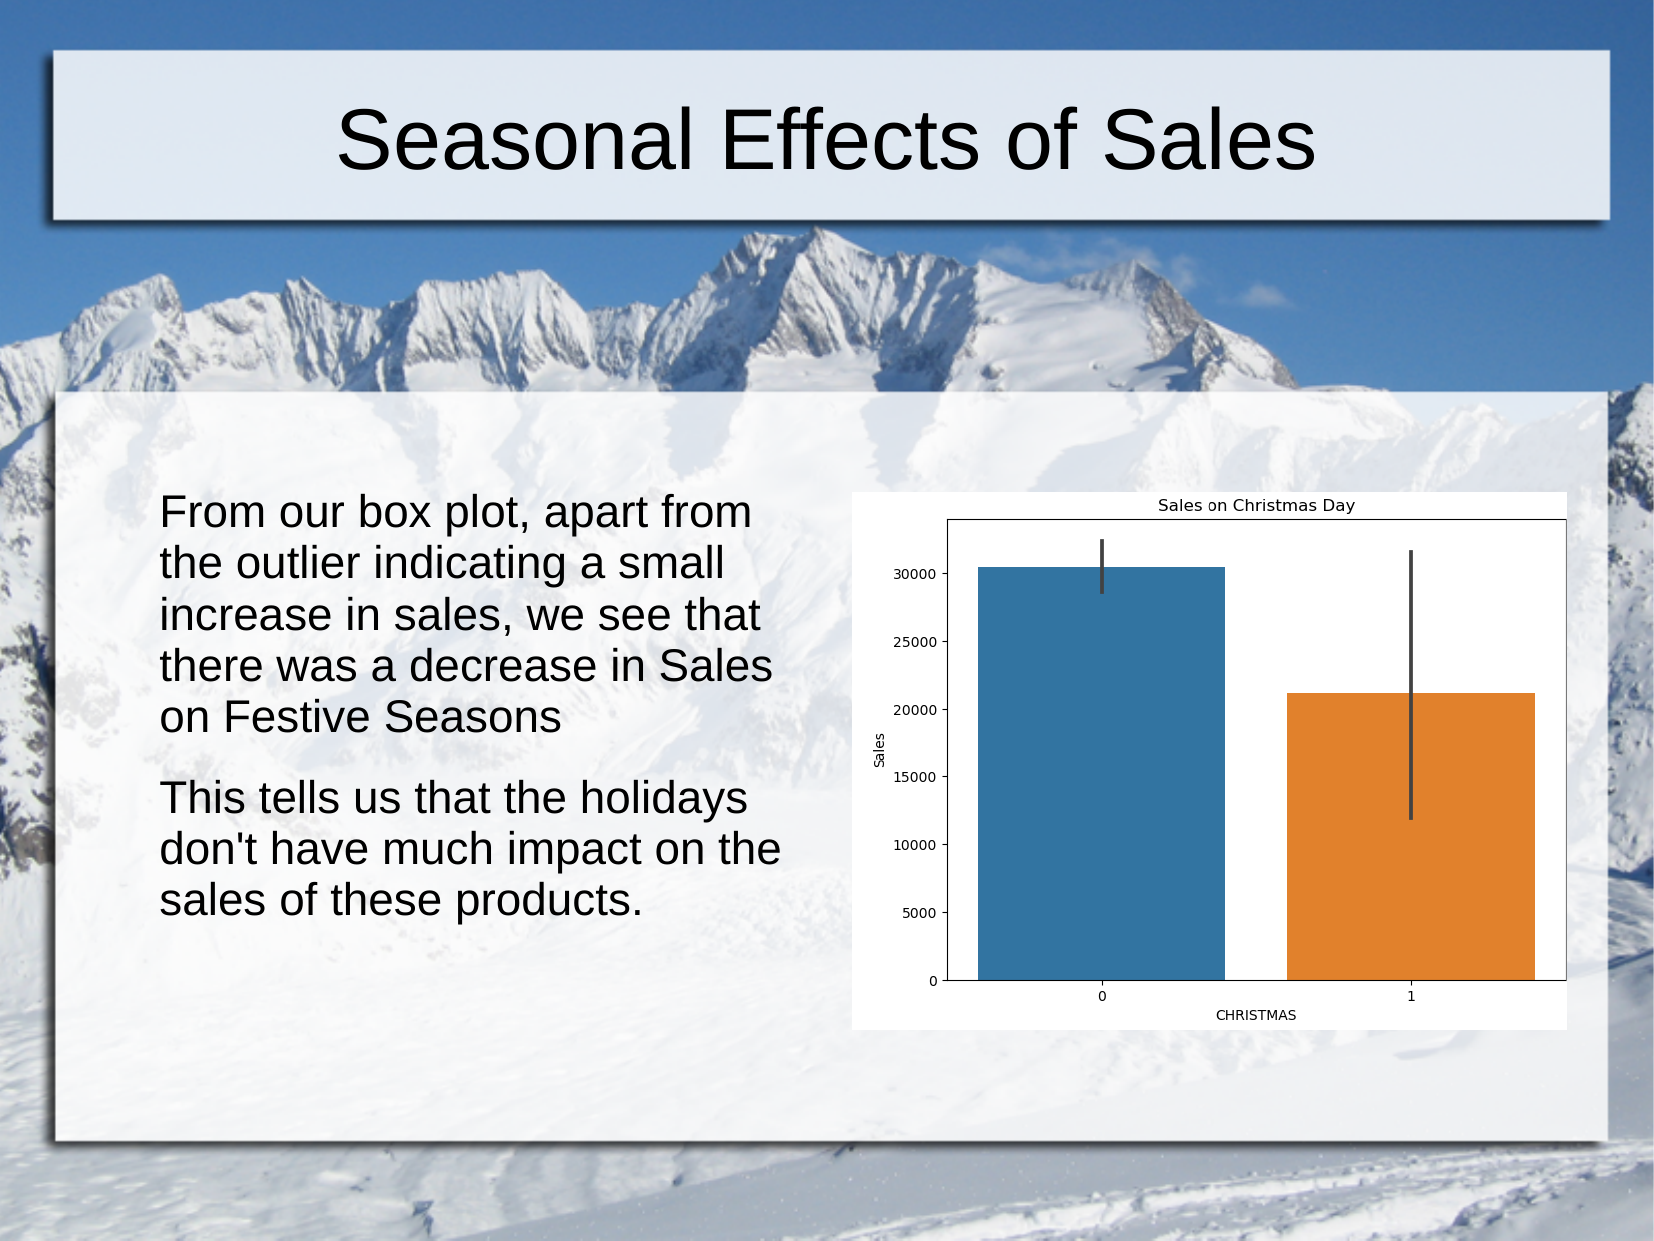

# Seasonal Effects of Sales
From our box plot, apart from the outlier indicating a small increase in sales, we see that there was a decrease in Sales on Festive Seasons
This tells us that the holidays don't have much impact on the sales of these products.